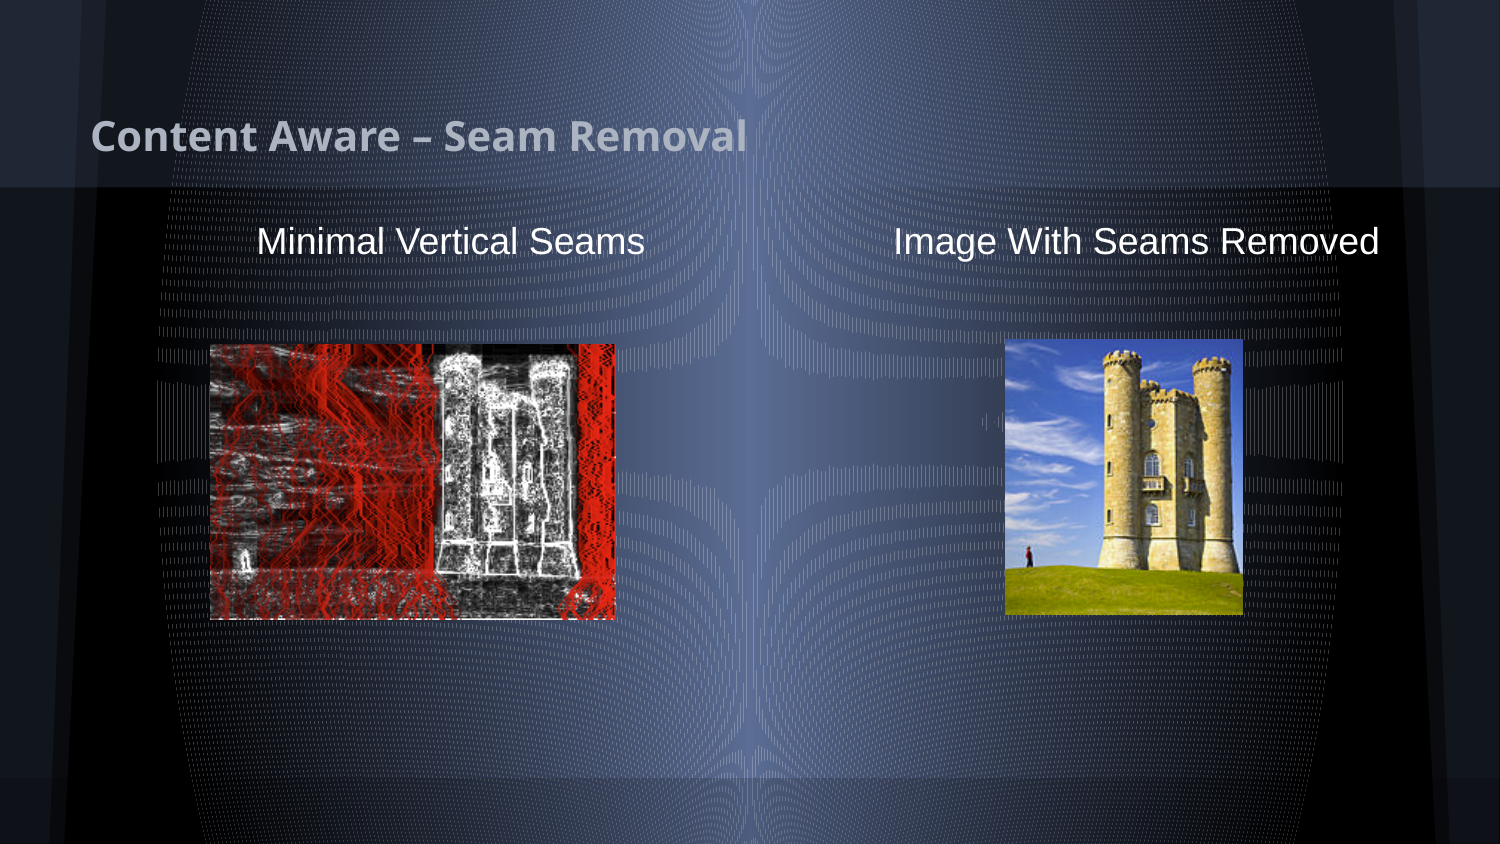

# Content Aware – Seam Removal
Minimal Vertical Seams
Image With Seams Removed